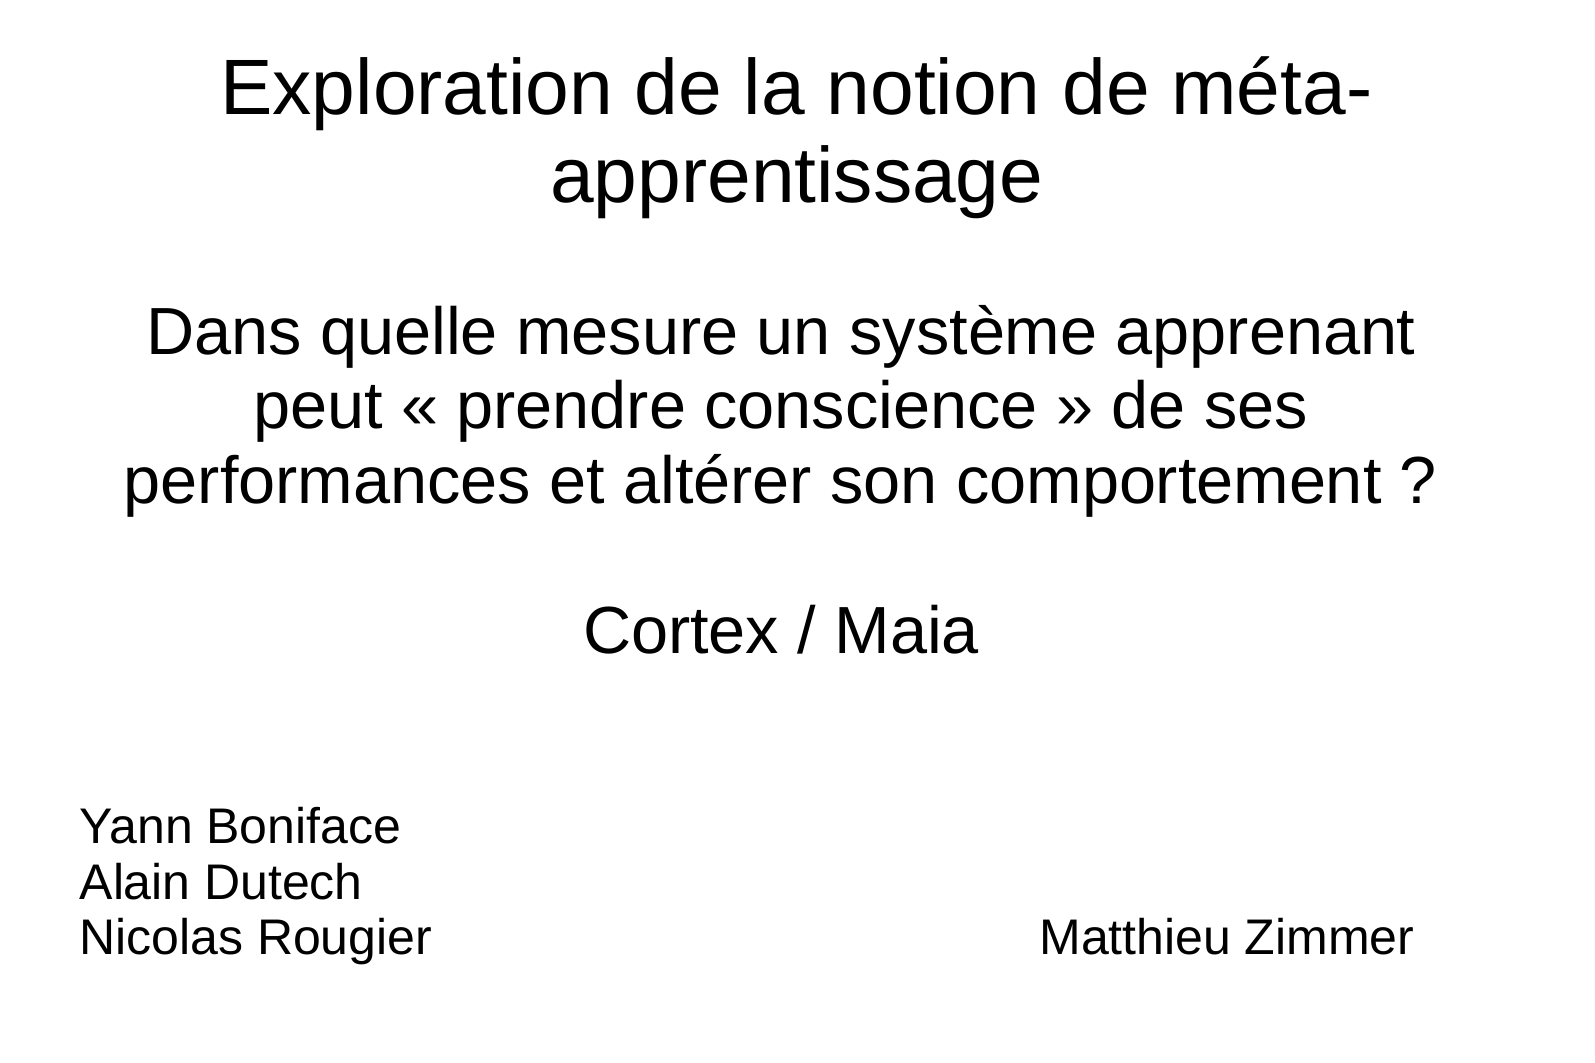

# Exploration de la notion de méta-apprentissage
Dans quelle mesure un système apprenant peut « prendre conscience » de ses performances et altérer son comportement ?
Cortex / Maia
Yann Boniface
Alain Dutech
Nicolas Rougier									Matthieu Zimmer